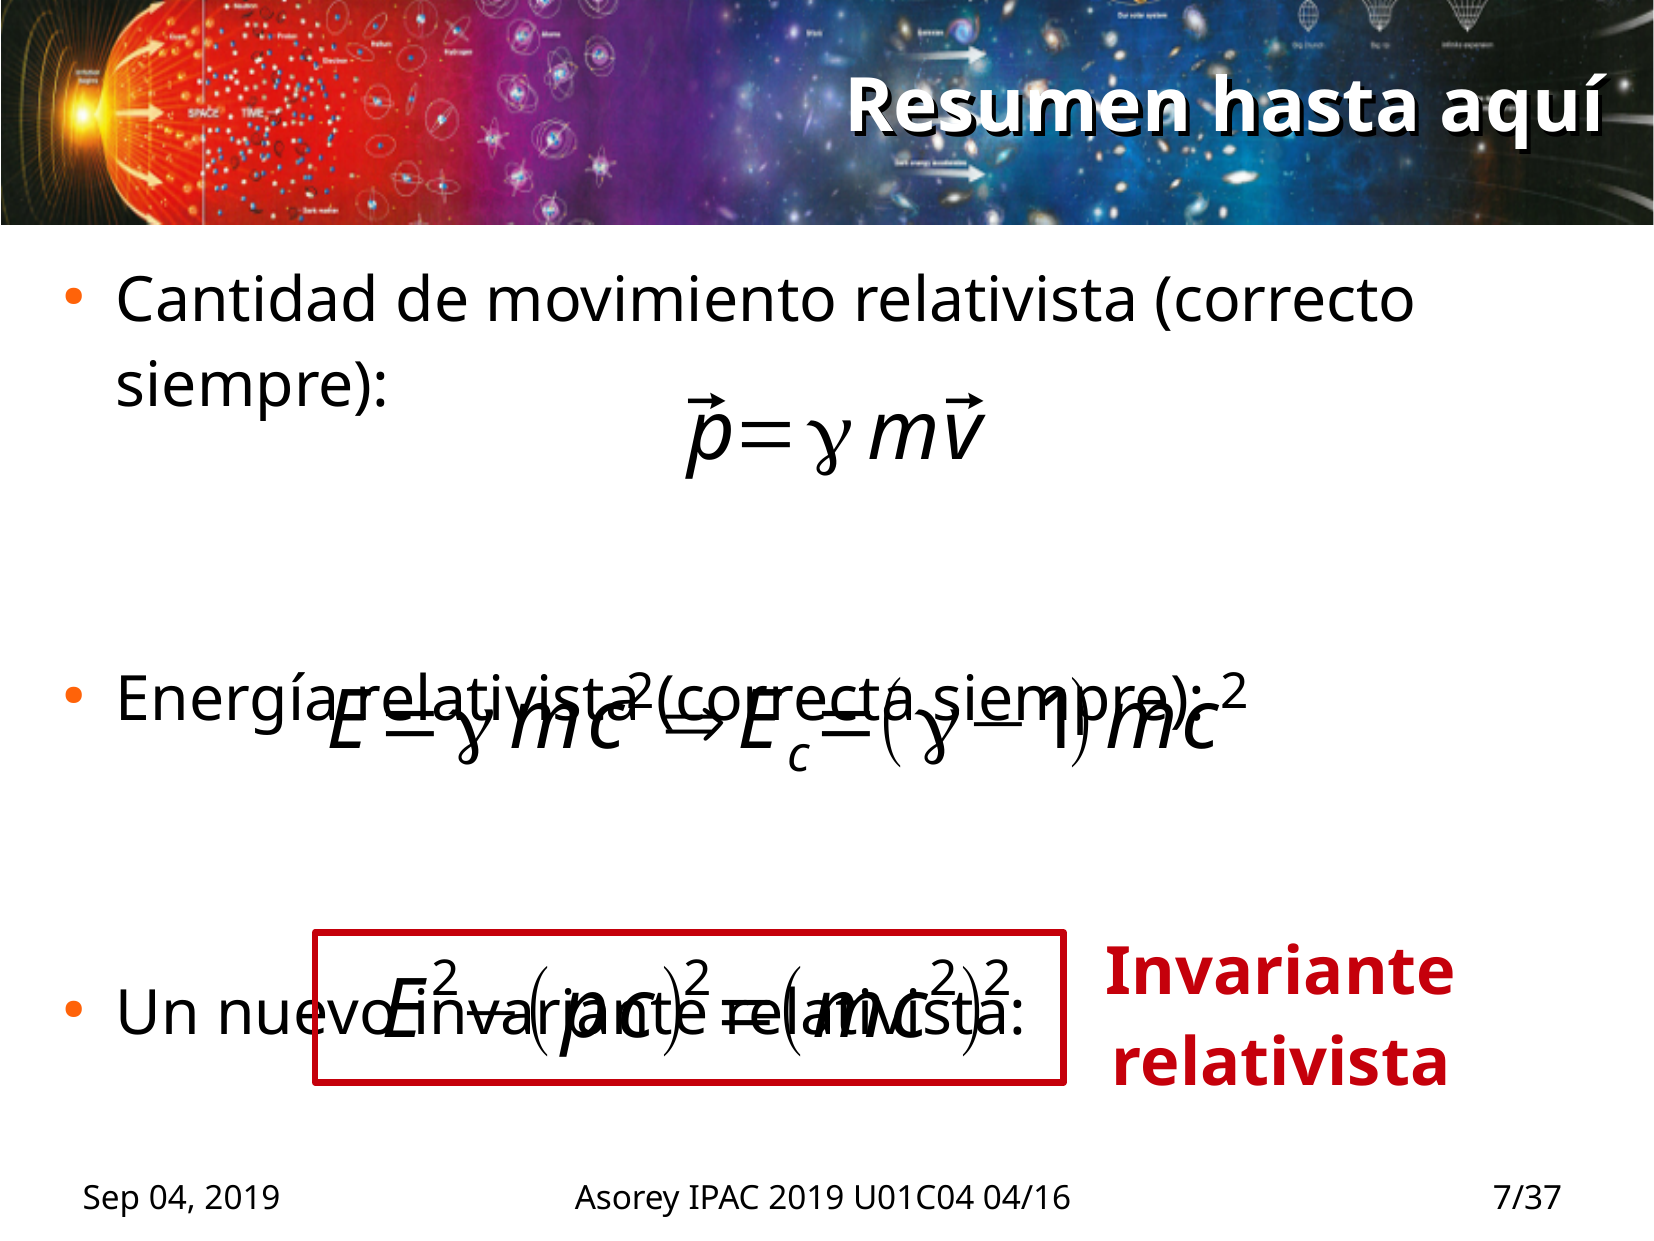

# Resumen hasta aquí
Cantidad de movimiento relativista (correcto siempre):
Energía relativista (correcta siempre):
Un nuevo invariante relativista:
Invariante relativista
Sep 04, 2019
Asorey IPAC 2019 U01C04 04/16
7